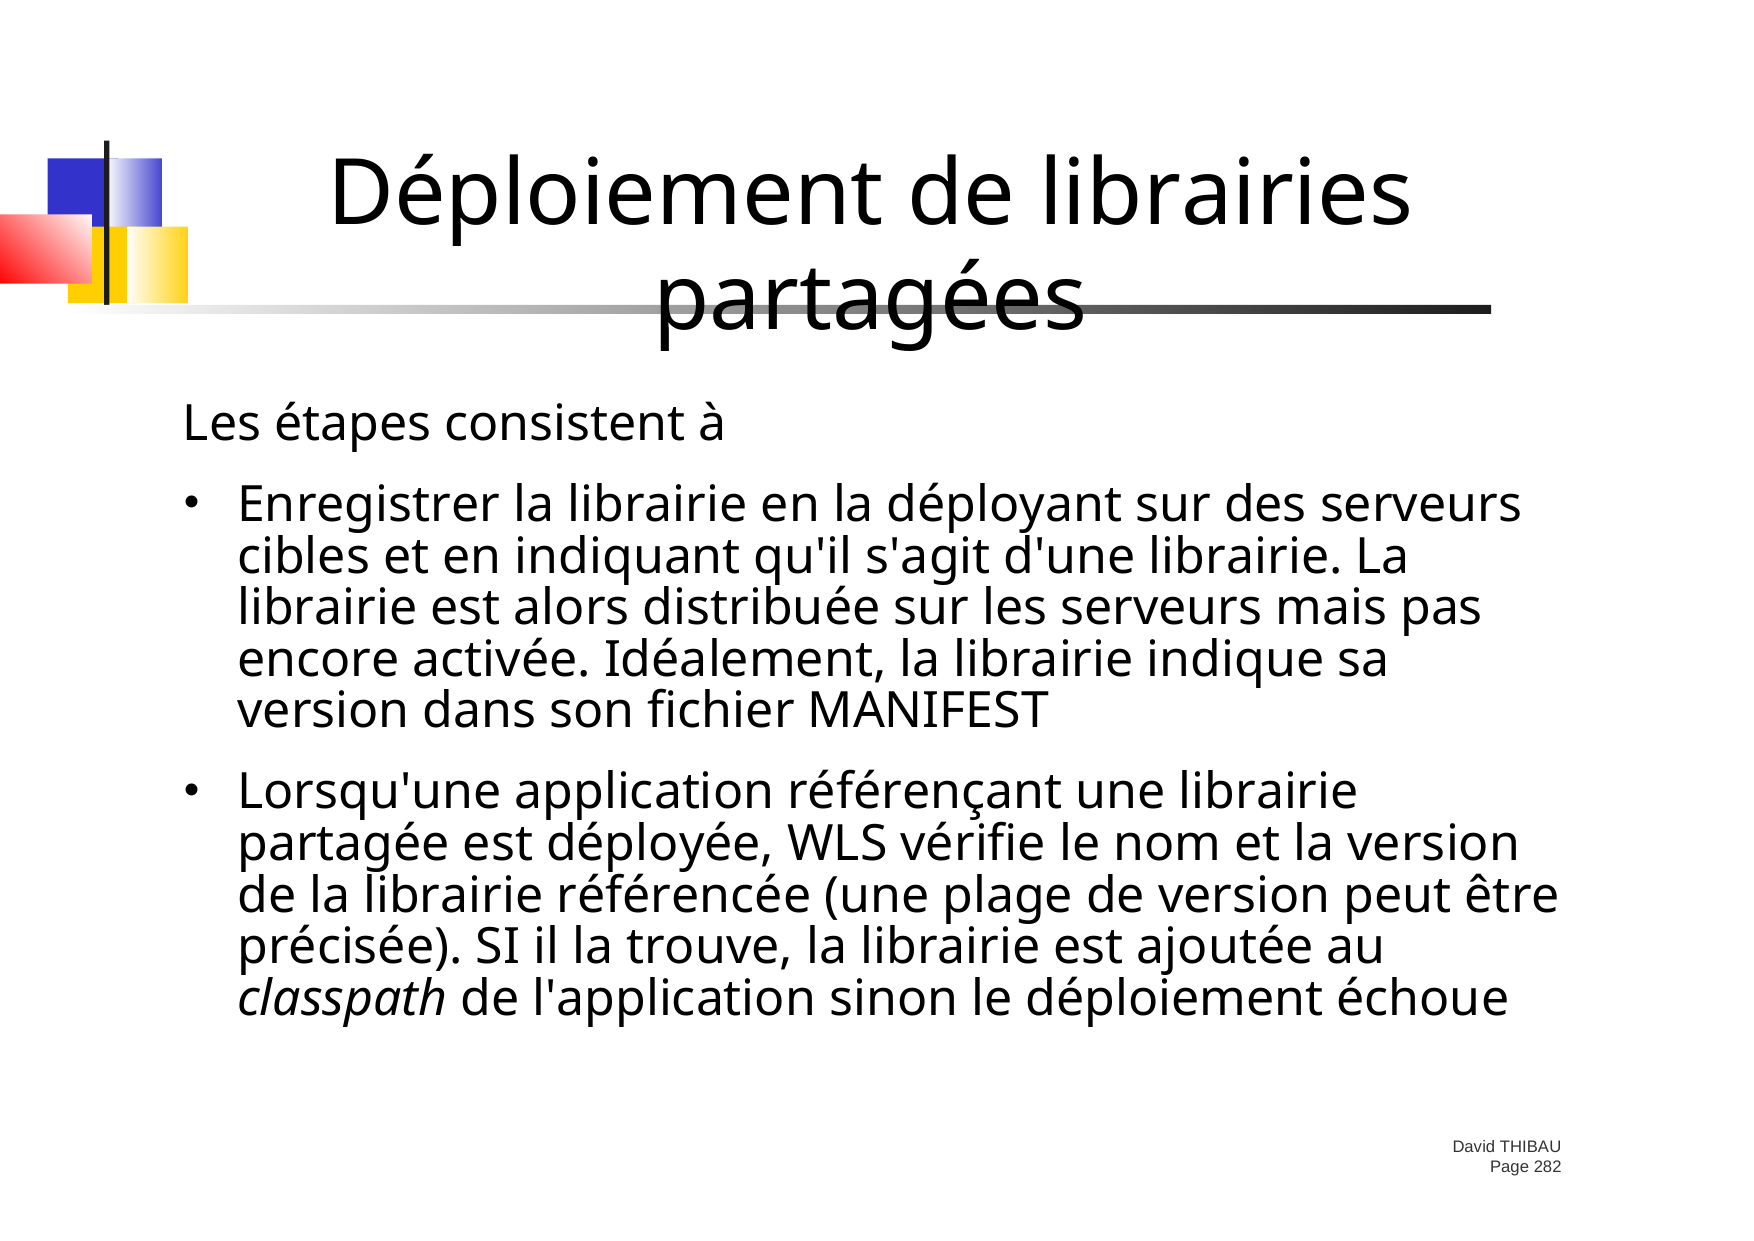

# Déploiement de librairies partagées
Les étapes consistent à
Enregistrer la librairie en la déployant sur des serveurs cibles et en indiquant qu'il s'agit d'une librairie. La librairie est alors distribuée sur les serveurs mais pas encore activée. Idéalement, la librairie indique sa version dans son fichier MANIFEST
Lorsqu'une application référençant une librairie partagée est déployée, WLS vérifie le nom et la version de la librairie référencée (une plage de version peut être précisée). SI il la trouve, la librairie est ajoutée au classpath de l'application sinon le déploiement échoue